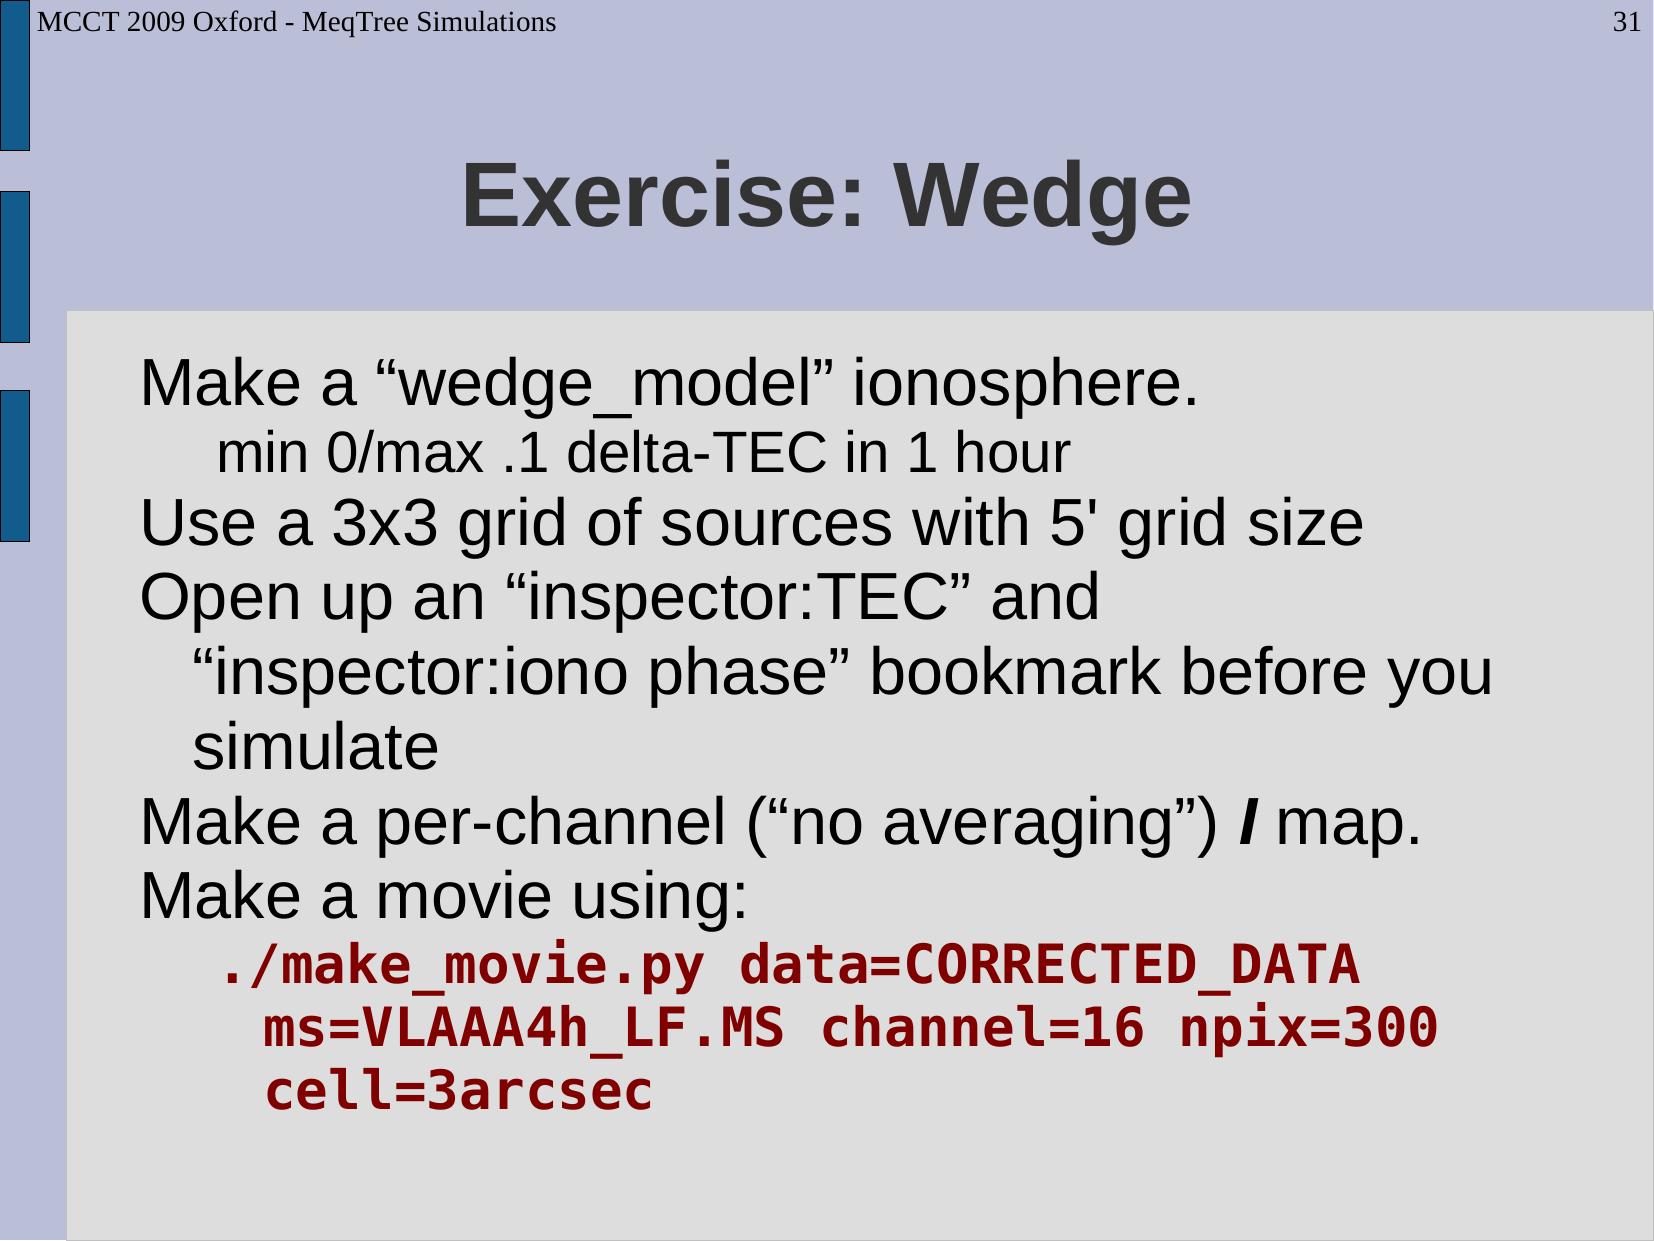

MCCT 2009 Oxford - MeqTree Simulations
31
# Exercise: Wedge
Make a “wedge_model” ionosphere.
min 0/max .1 delta-TEC in 1 hour
Use a 3x3 grid of sources with 5' grid size
Open up an “inspector:TEC” and “inspector:iono phase” bookmark before you simulate
Make a per-channel (“no averaging”) I map.
Make a movie using:
./make_movie.py data=CORRECTED_DATA ms=VLAAA4h_LF.MS channel=16 npix=300 cell=3arcsec